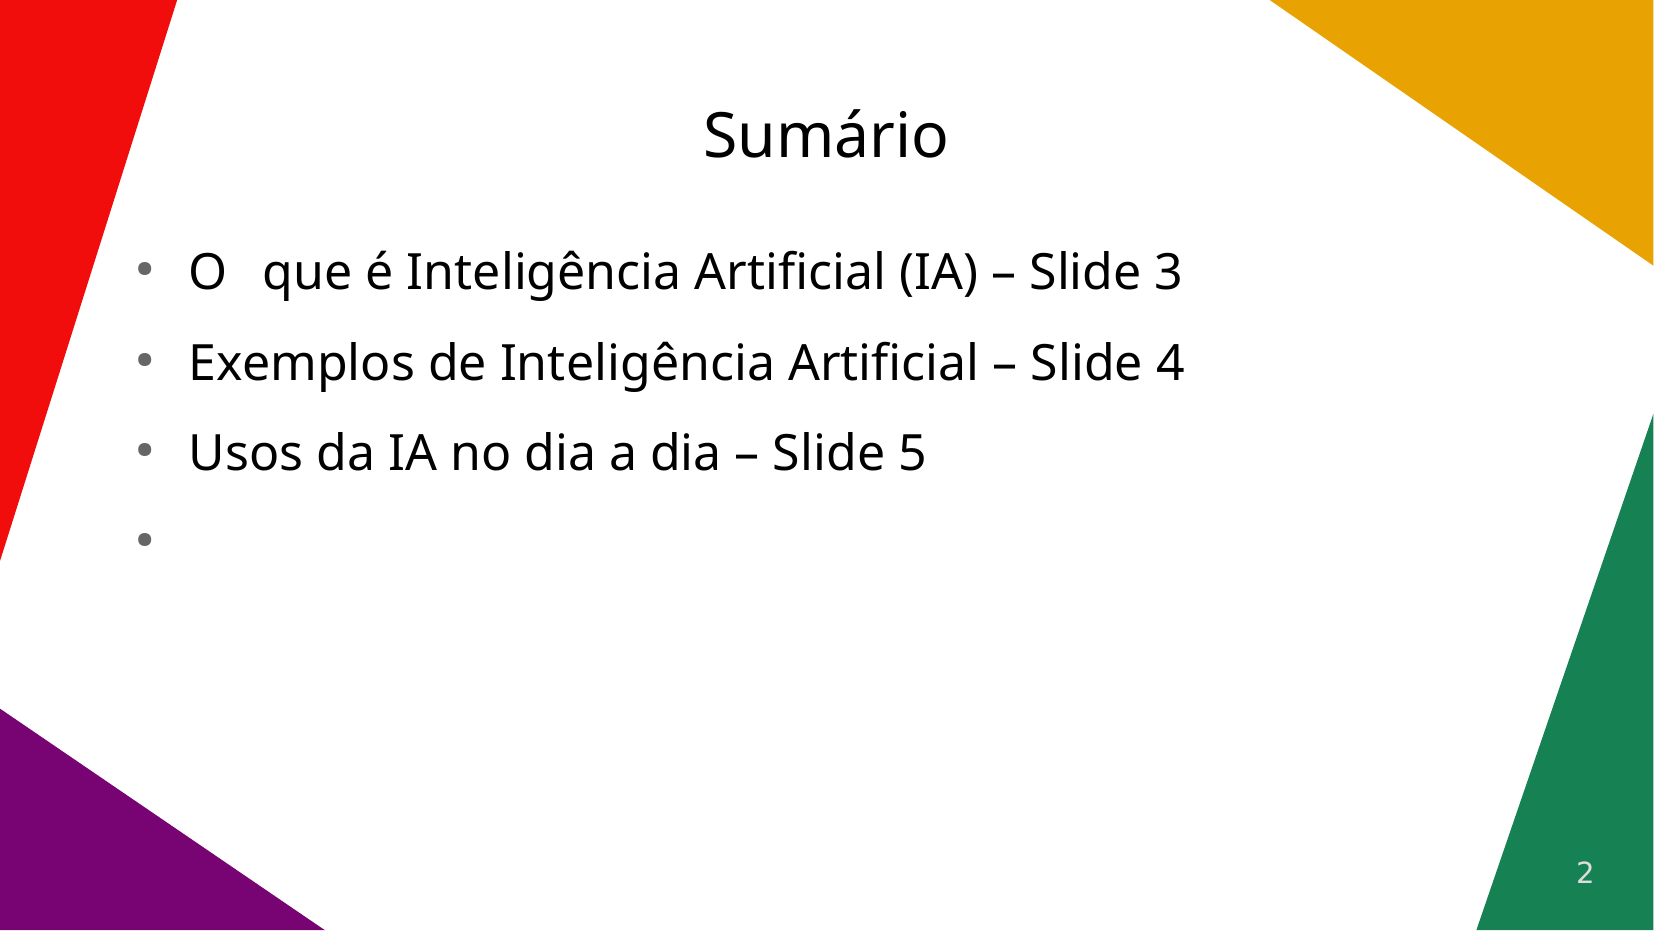

# Sumário
O 	que é Inteligência Artificial (IA) – Slide 3
Exemplos de Inteligência Artificial – Slide 4
Usos da IA no dia a dia – Slide 5
2